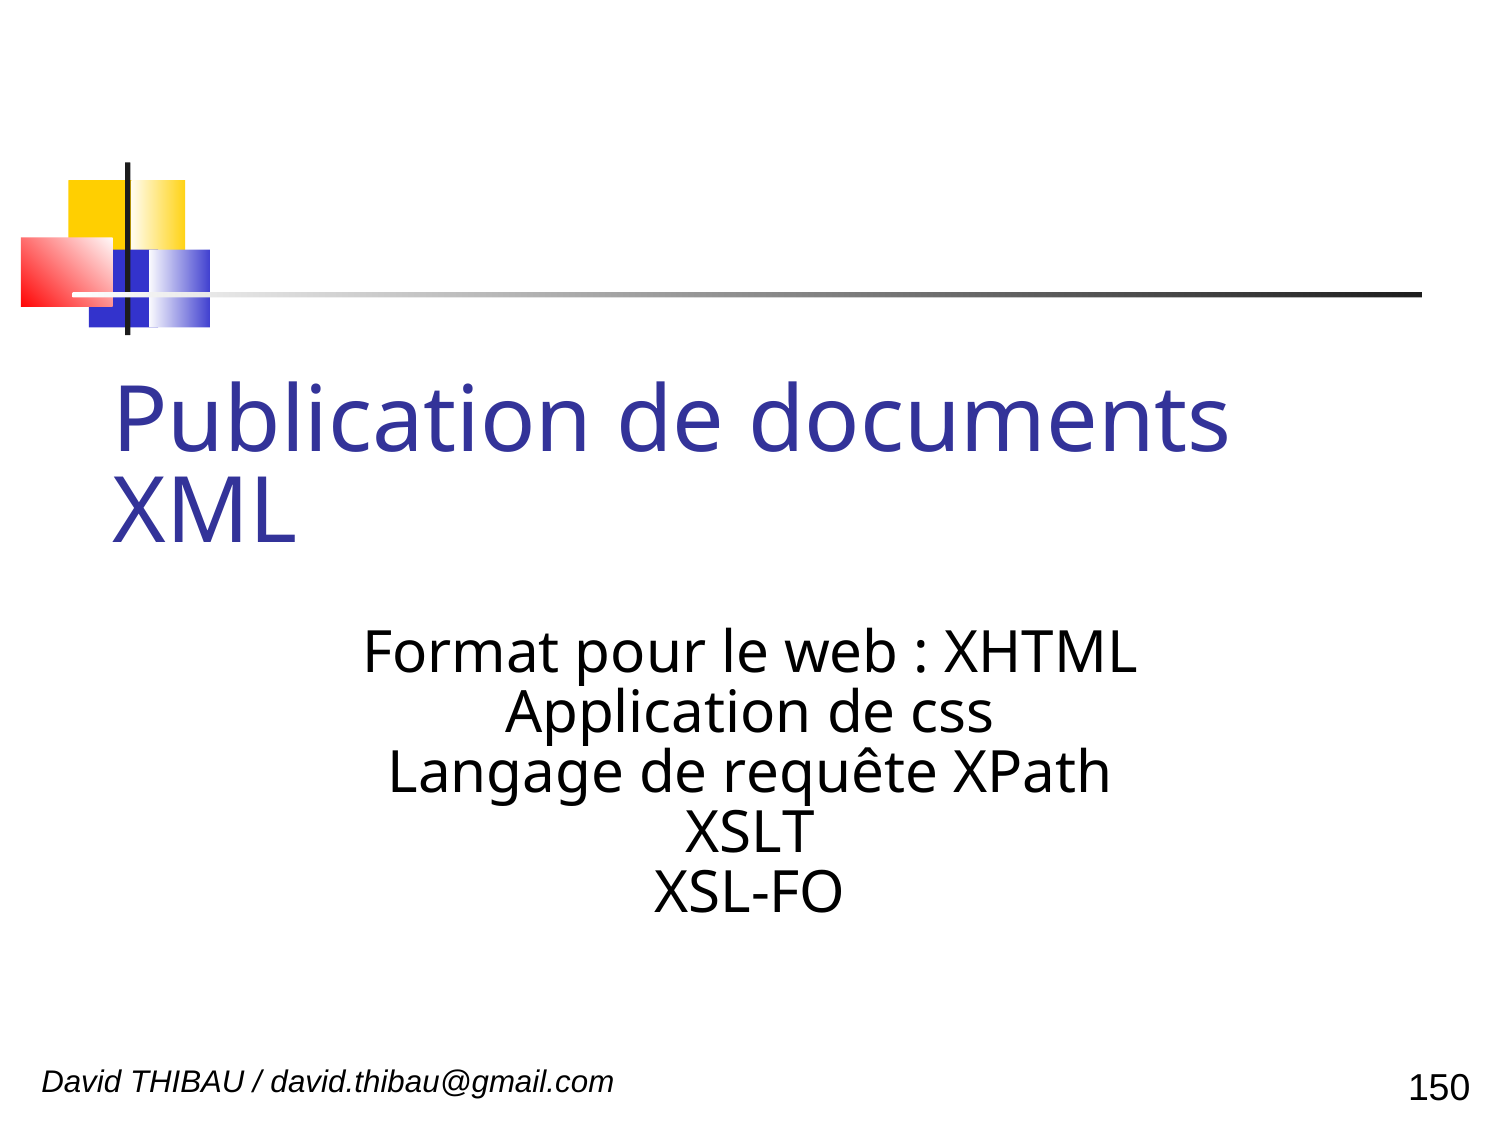

# Publication de documents XML
Format pour le web : XHTML
Application de css
Langage de requête XPath
XSLT
XSL-FO